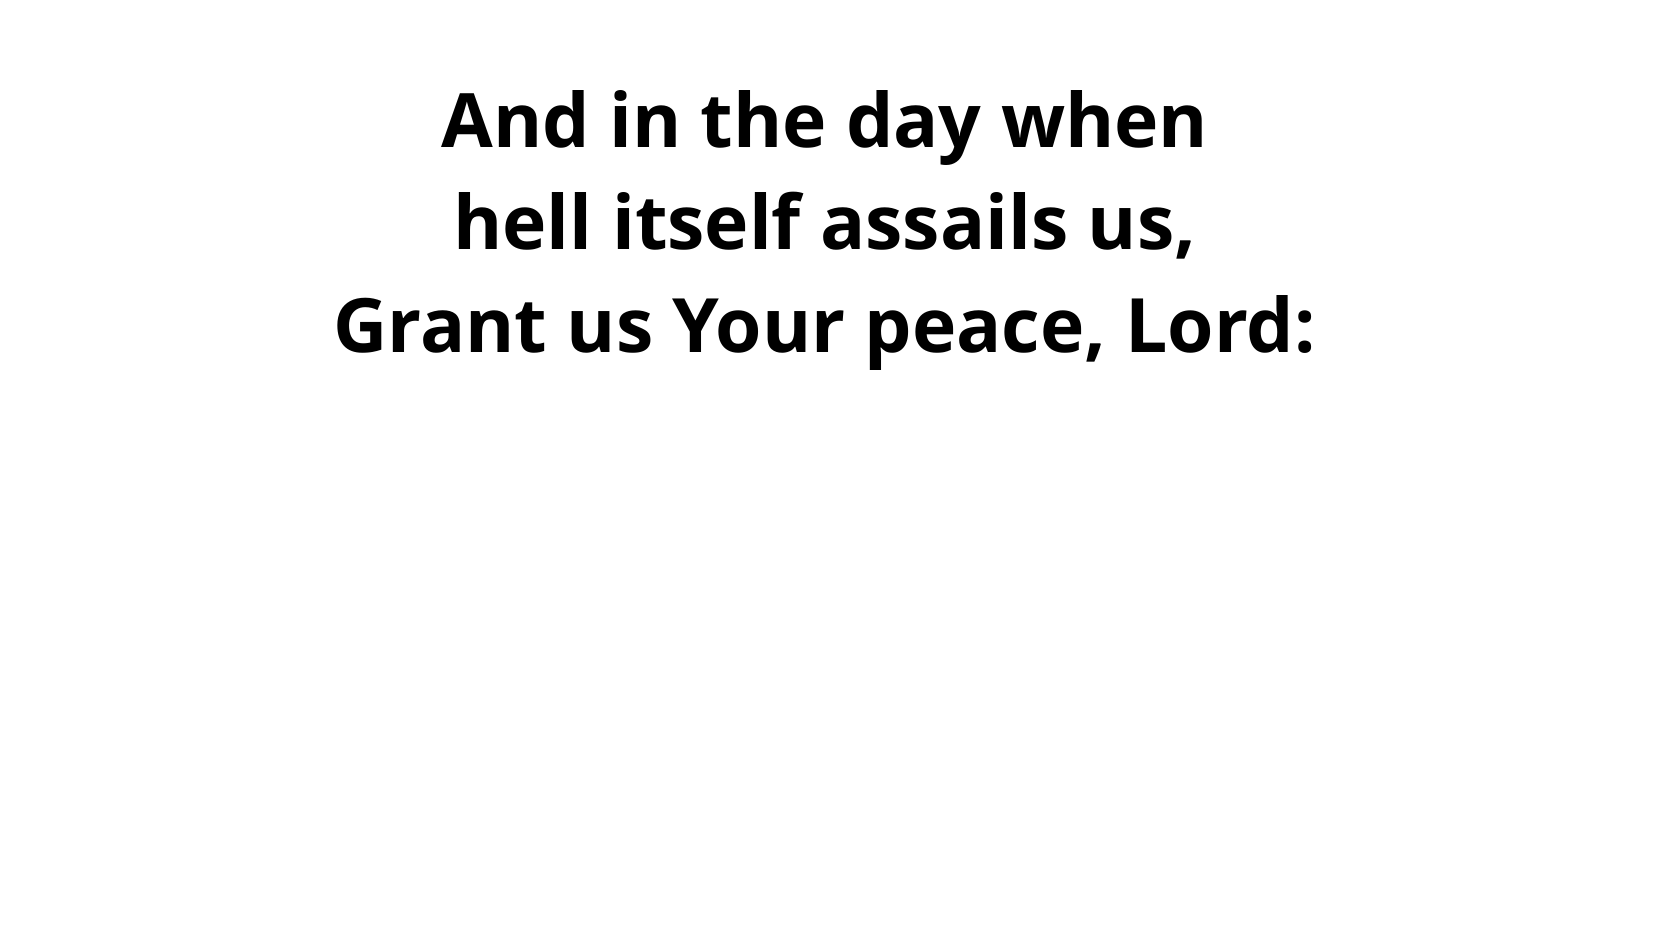

And in the day when
hell itself assails us,
Grant us Your peace, Lord: